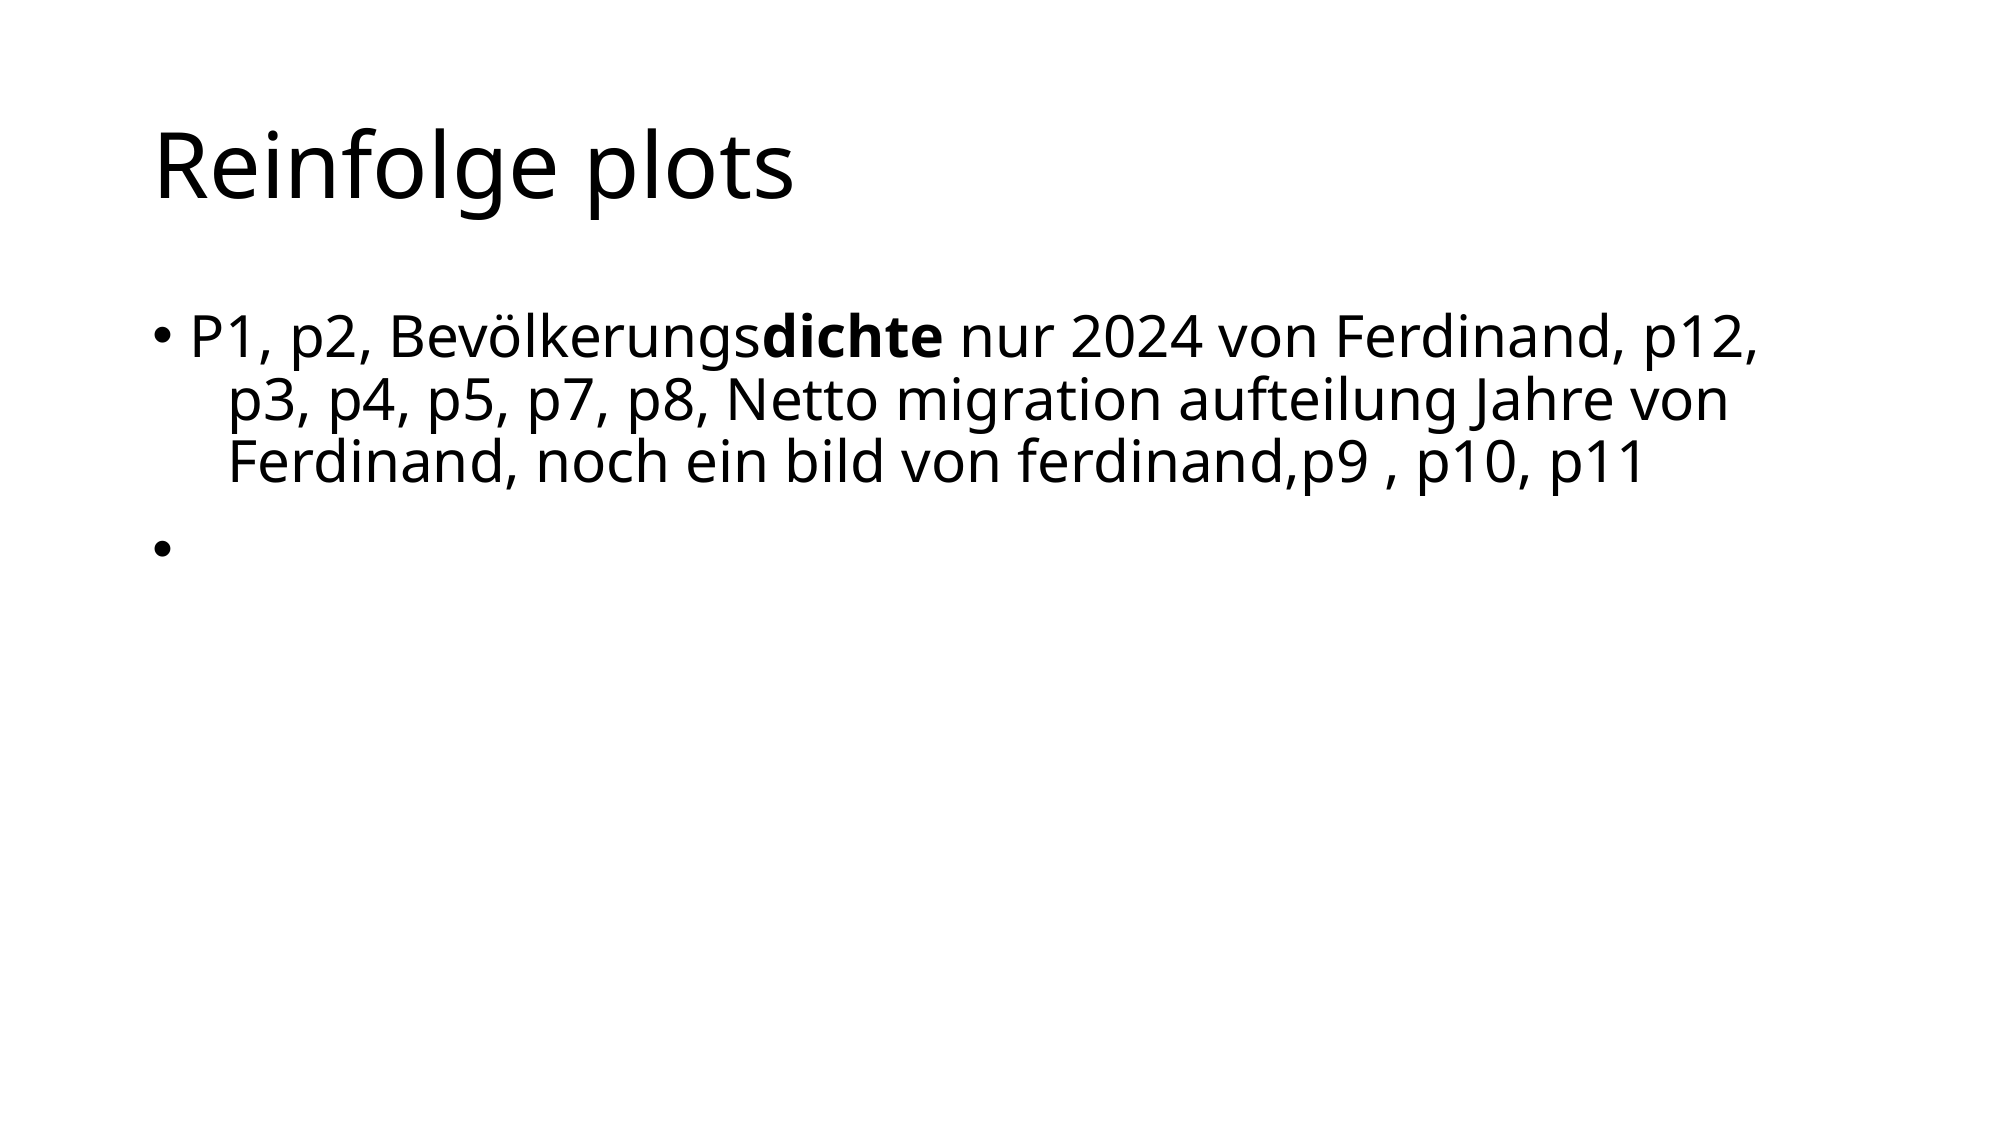

# Reinfolge plots
P1, p2, Bevölkerungsdichte nur 2024 von Ferdinand, p12, p3, p4, p5, p7, p8, Netto migration aufteilung Jahre von Ferdinand, noch ein bild von ferdinand,p9 , p10, p11